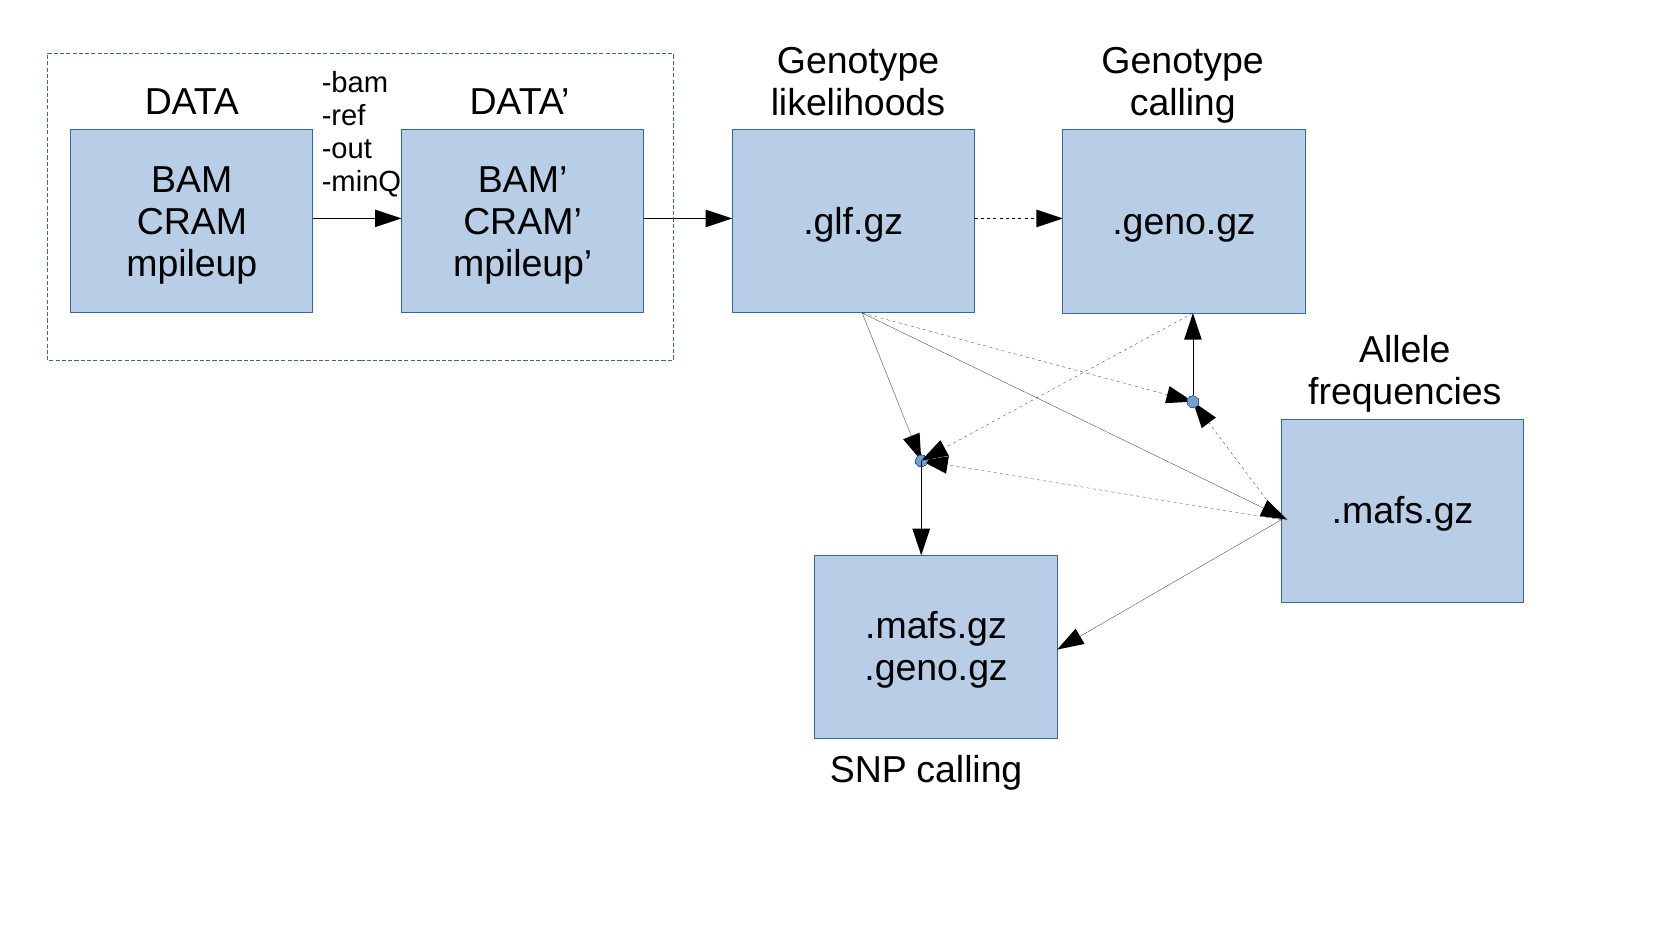

Genotype likelihoods
Genotype calling
-bam
-ref
-out
-minQ
DATA
DATA’
BAM
CRAM
mpileup
BAM’
CRAM’
mpileup’
.glf.gz
.geno.gz
Allele frequencies
.mafs.gz
.mafs.gz
.geno.gz
SNP calling